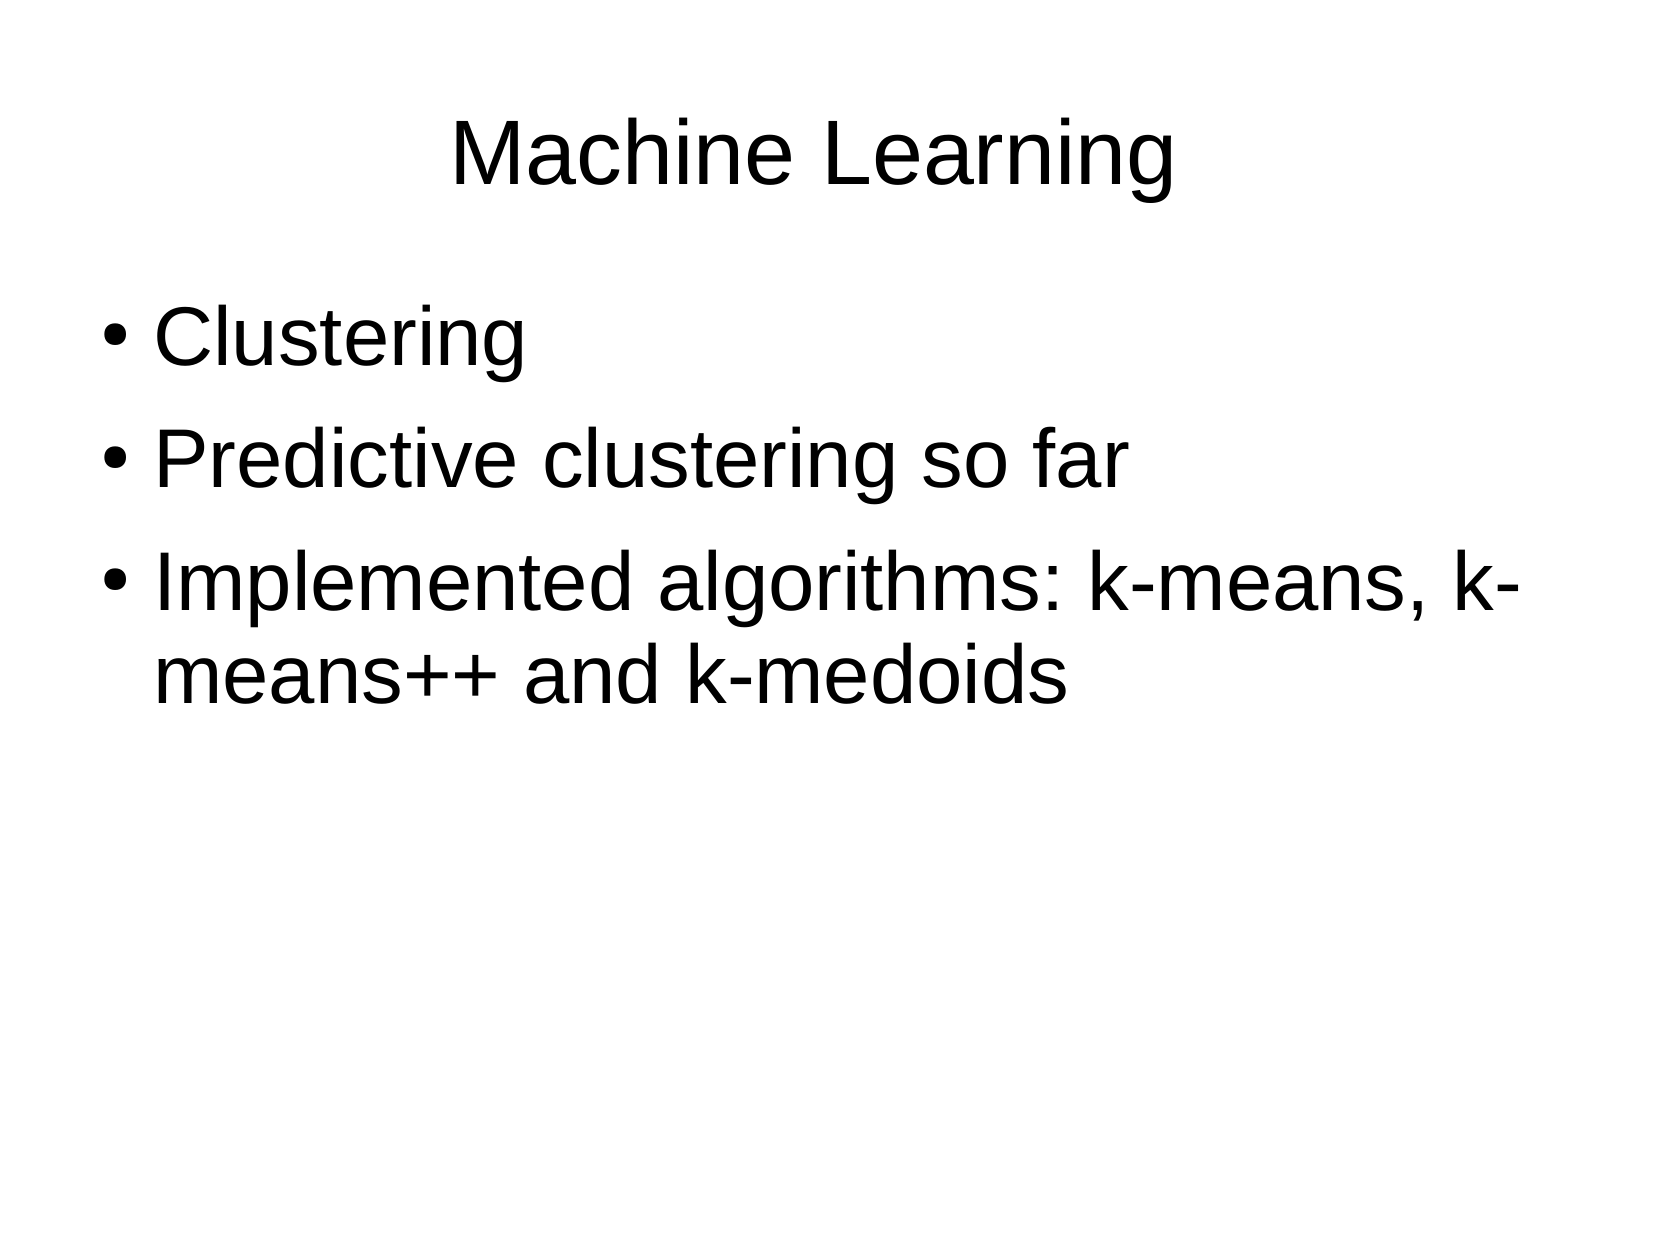

# Machine Learning
Clustering
Predictive clustering so far
Implemented algorithms: k-means, k-means++ and k-medoids